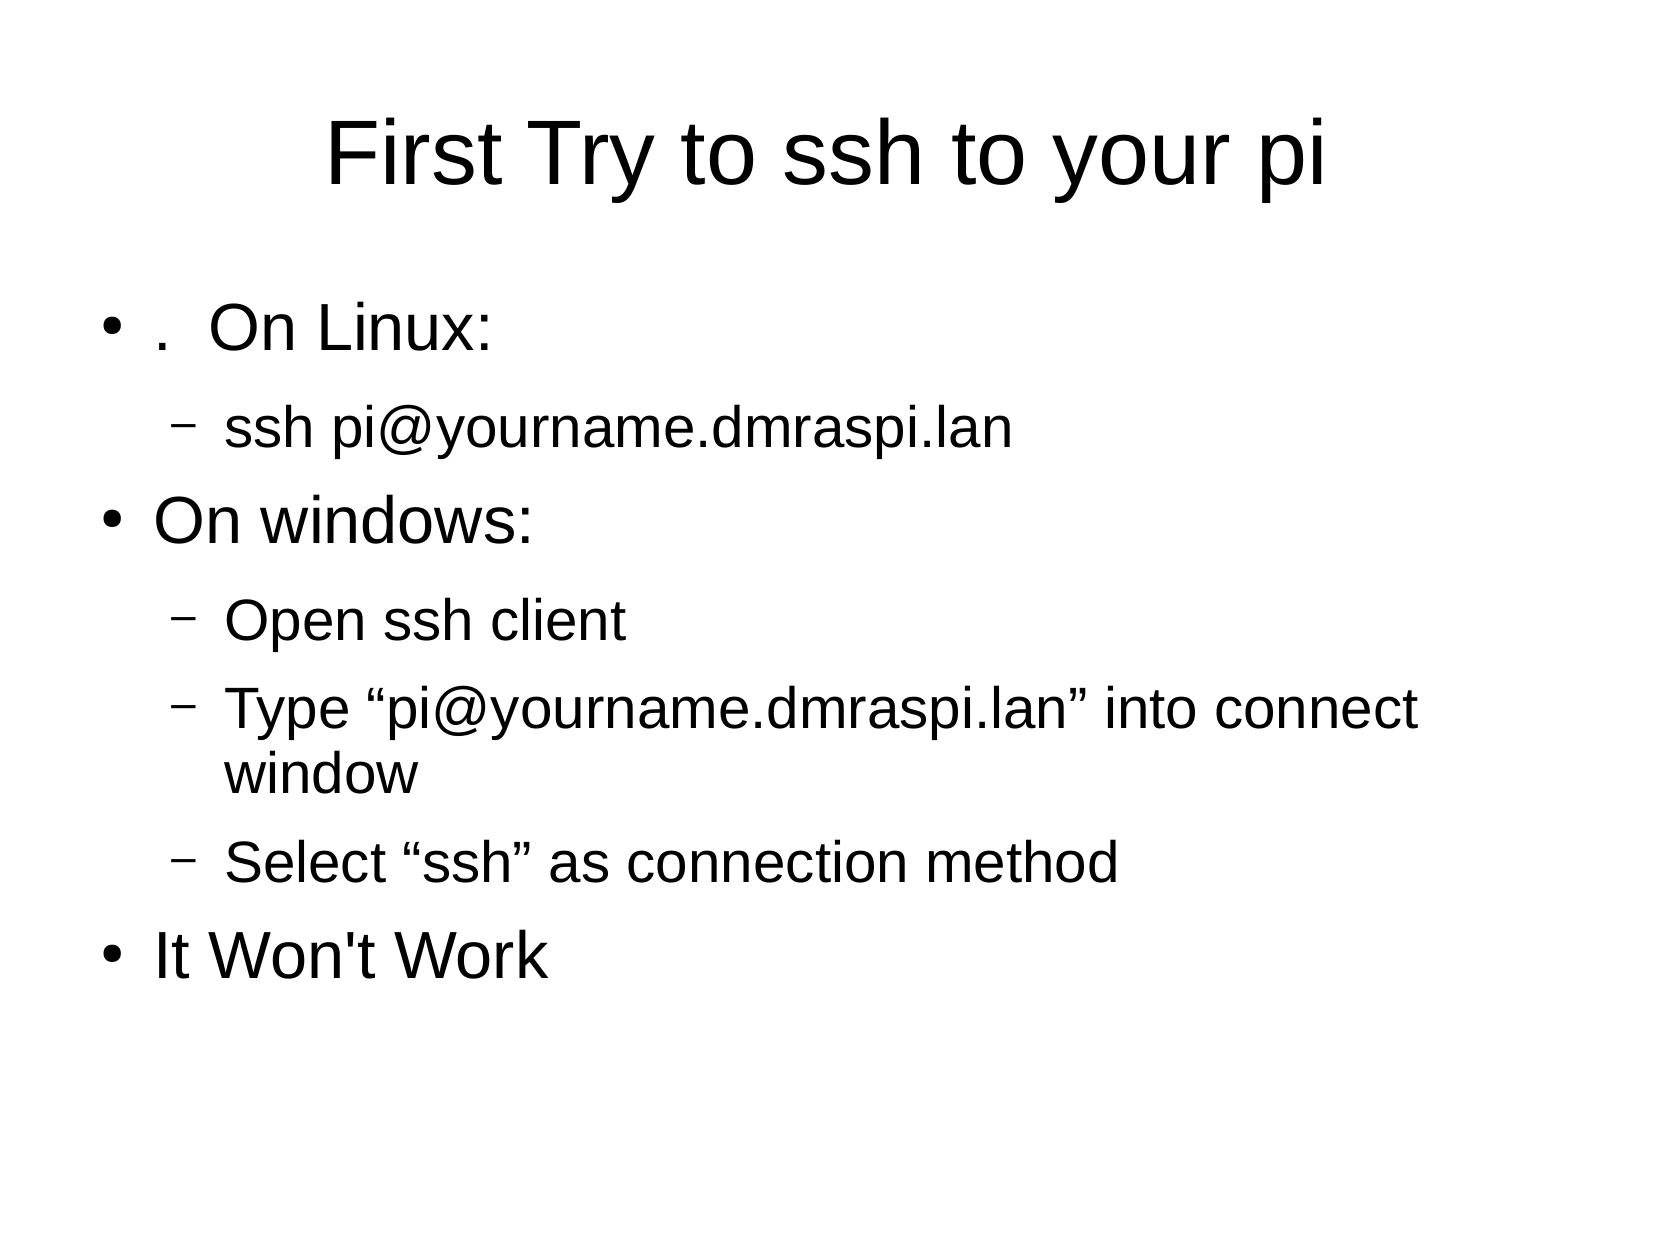

# First Try to ssh to your pi
. On Linux:
ssh pi@yourname.dmraspi.lan
On windows:
Open ssh client
Type “pi@yourname.dmraspi.lan” into connect window
Select “ssh” as connection method
It Won't Work